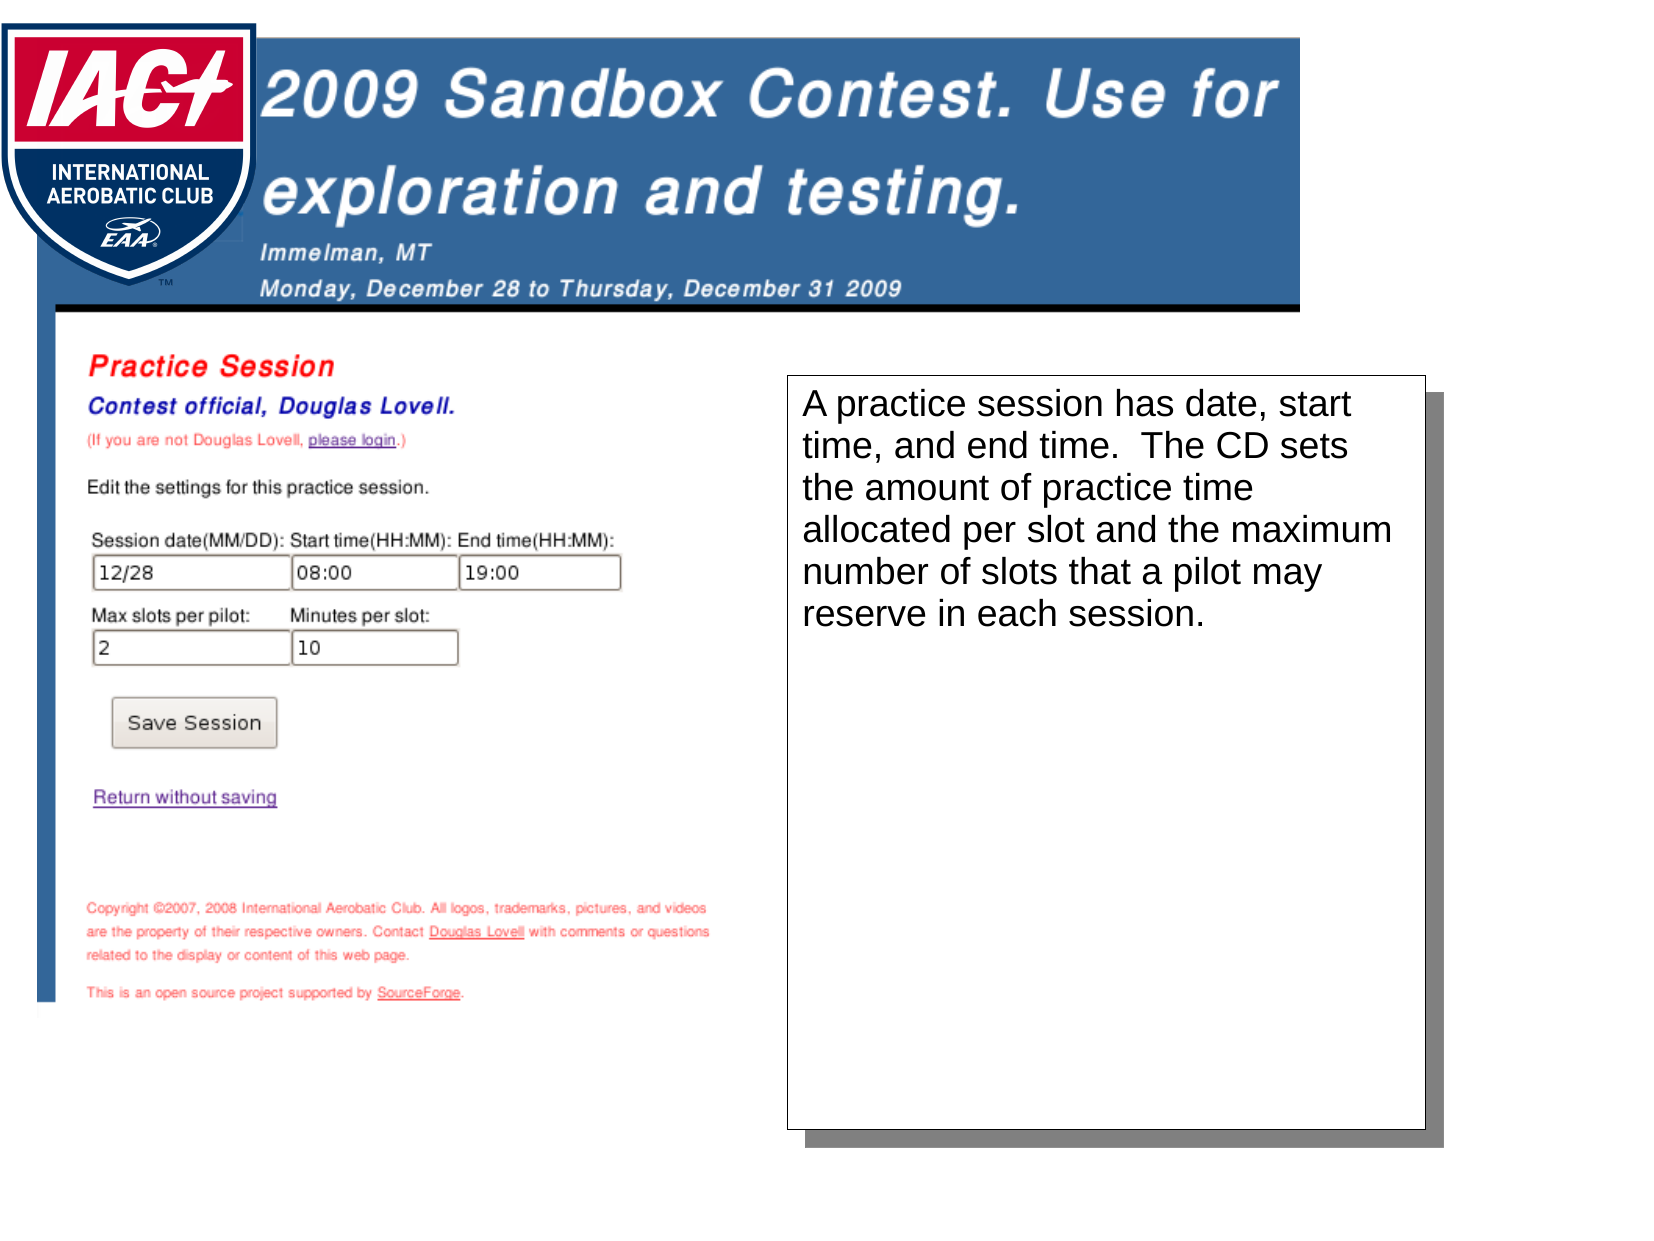

A practice session has date, start time, and end time. The CD sets the amount of practice time allocated per slot and the maximum number of slots that a pilot may reserve in each session.